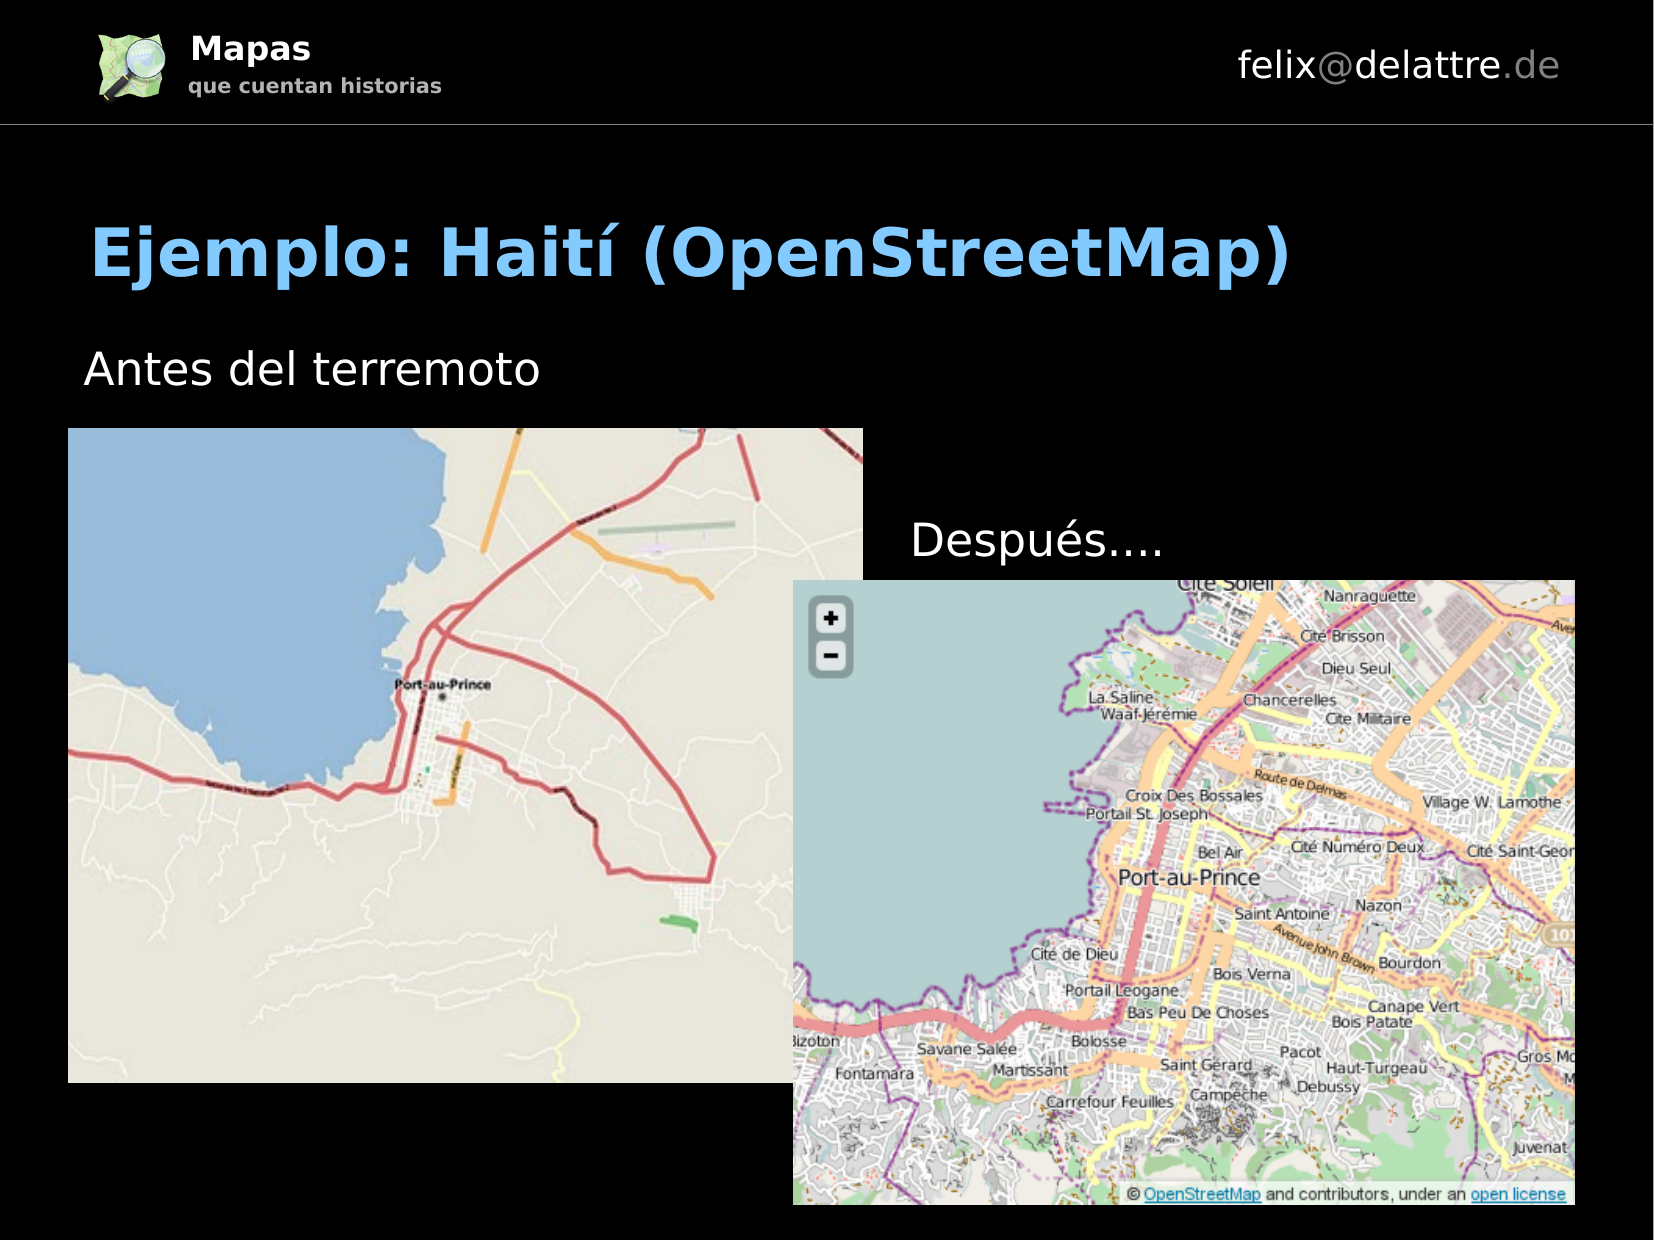

Ejemplo: Haití (OpenStreetMap)
Antes del terremoto
Después....